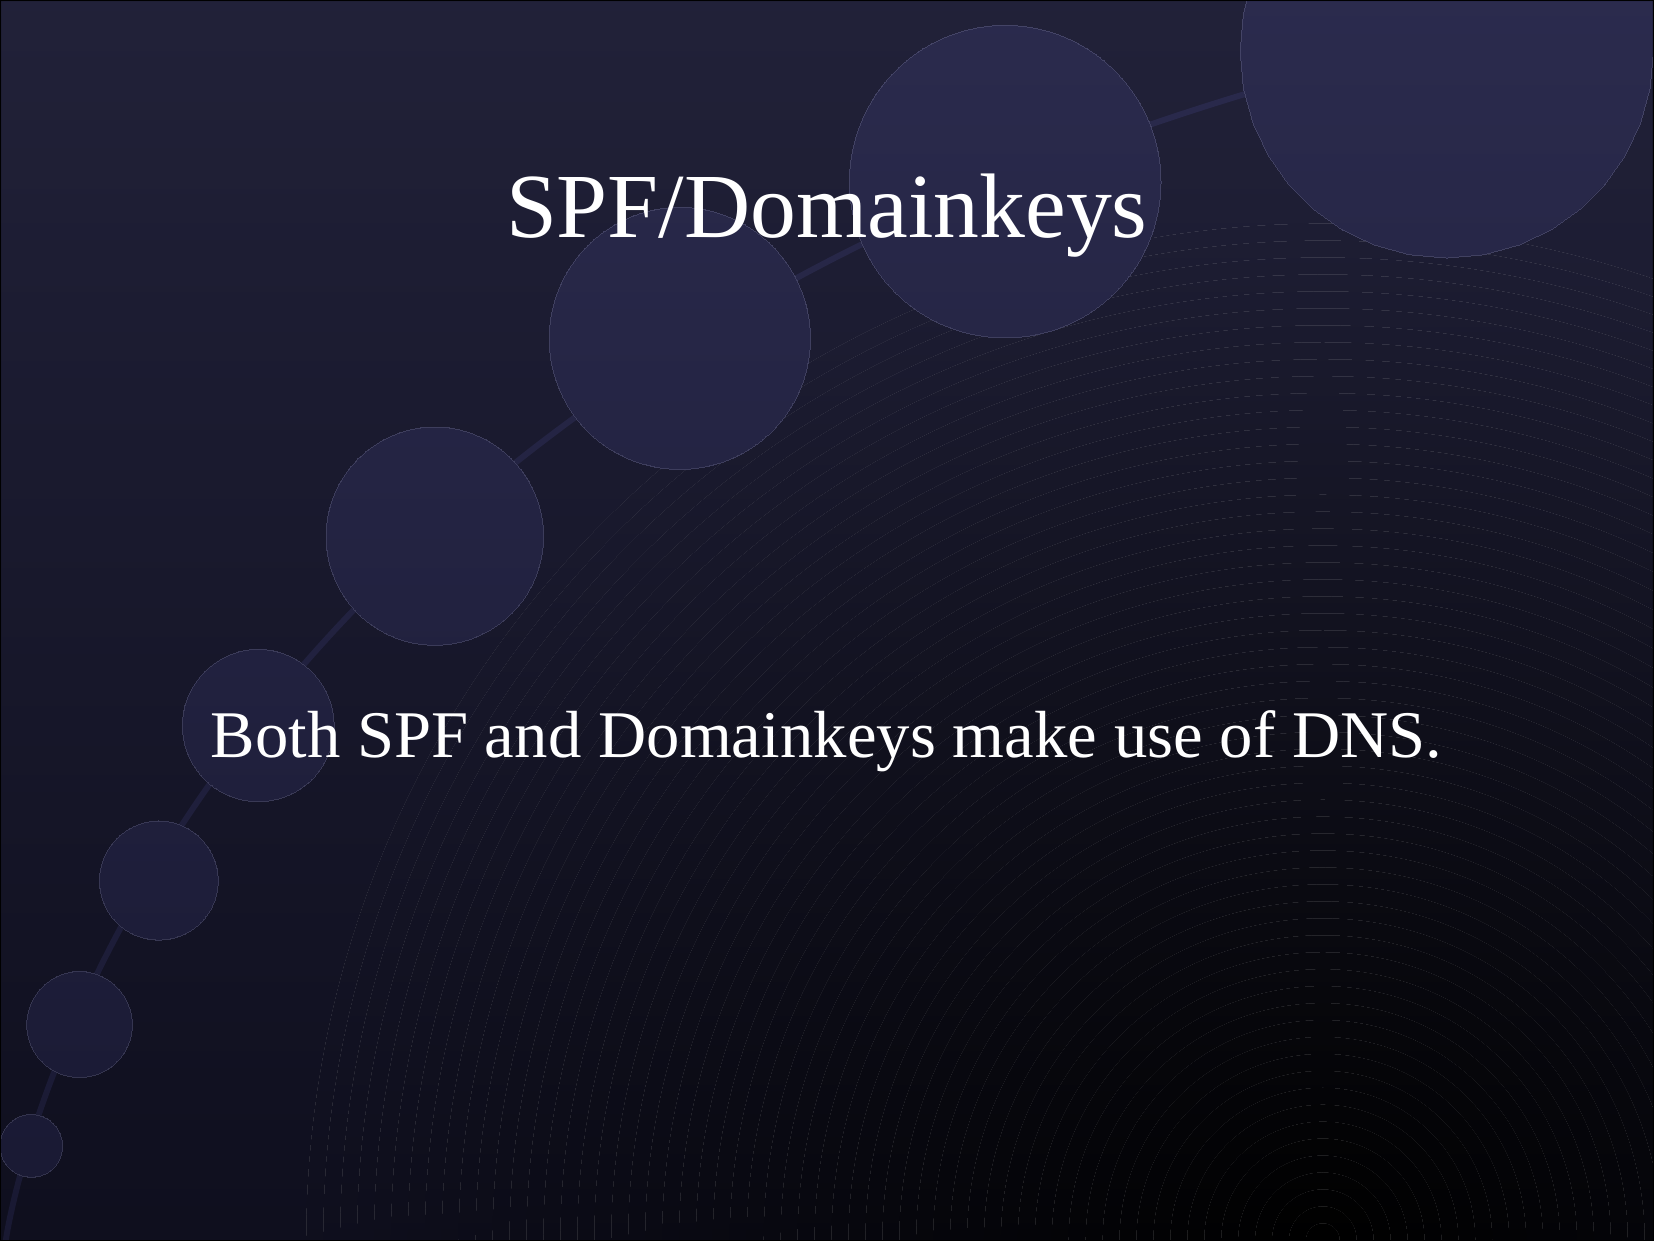

# SPF/Domainkeys
Both SPF and Domainkeys make use of DNS.